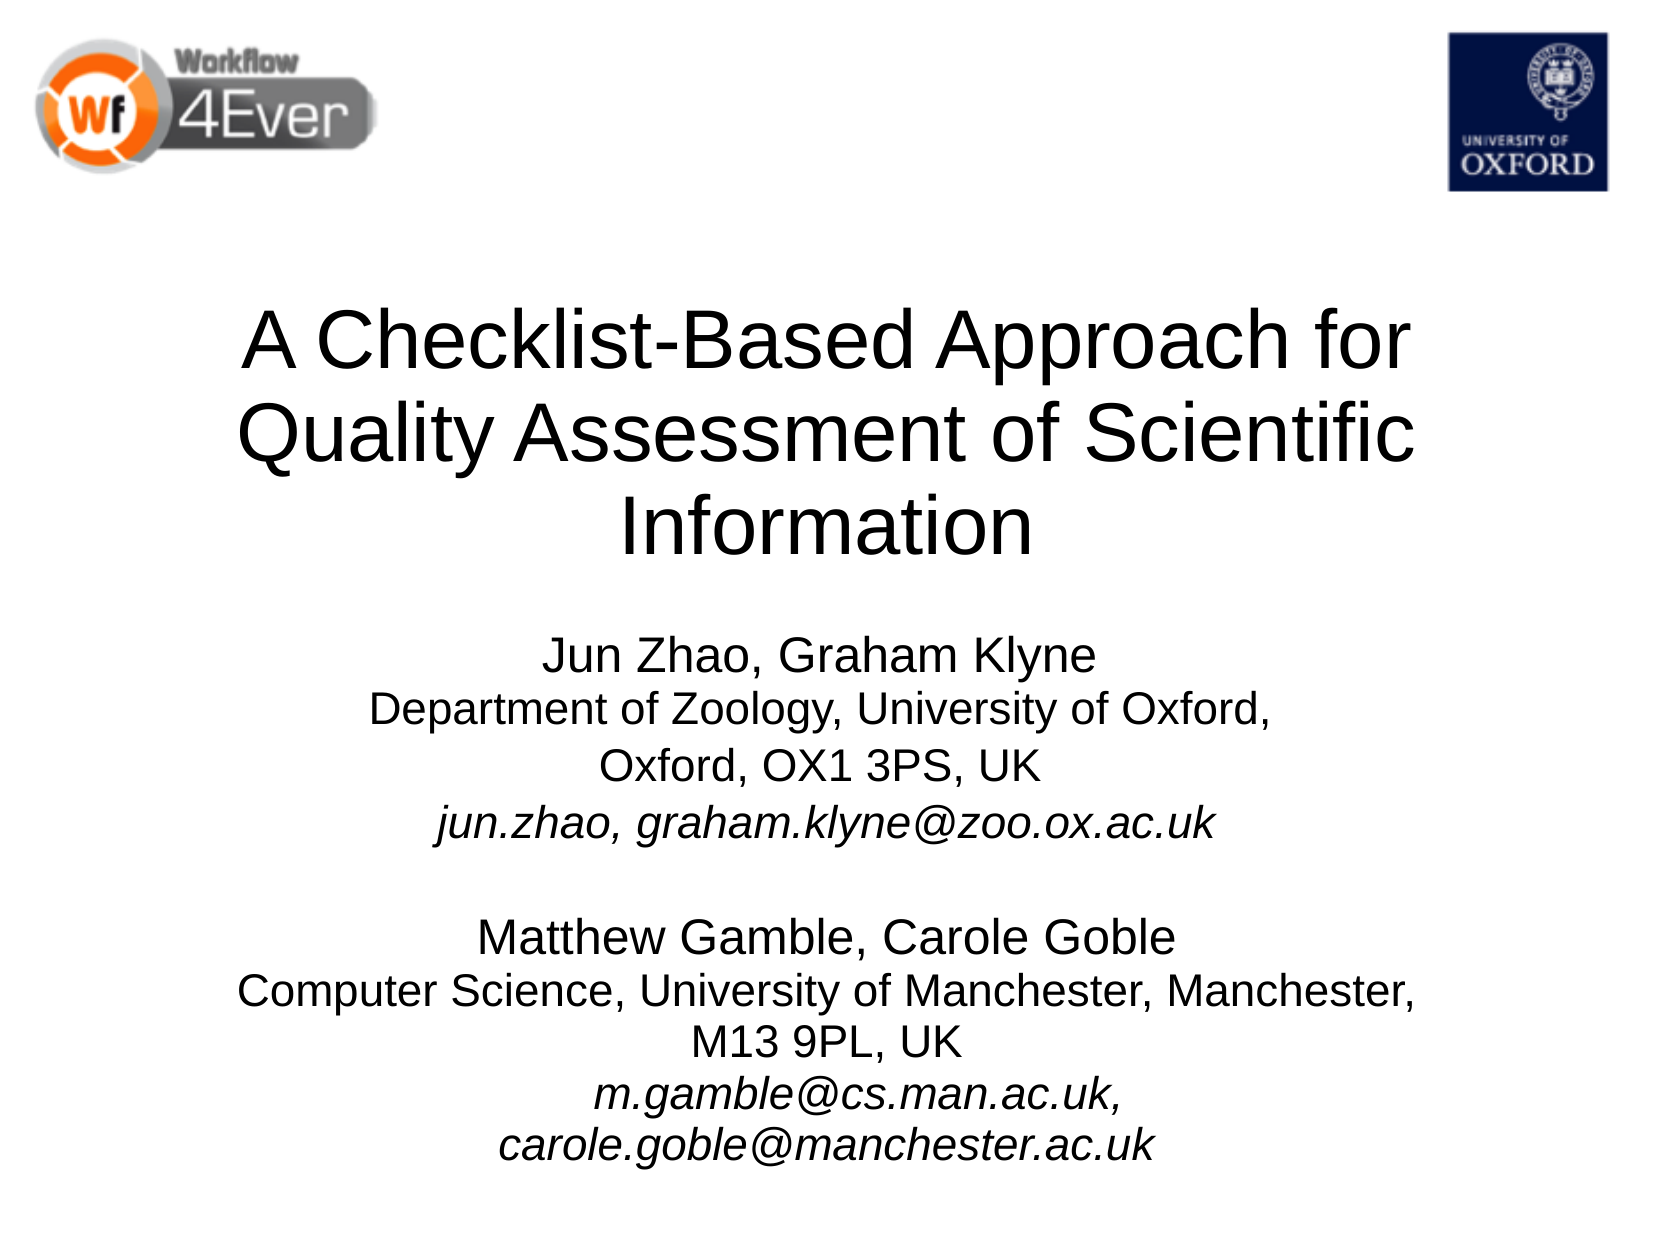

# A Checklist-Based Approach for Quality Assessment of Scientific Information
Jun Zhao, Graham Klyne
Department of Zoology, University of Oxford,
Oxford, OX1 3PS, UK
jun.zhao, graham.klyne@zoo.ox.ac.uk
Matthew Gamble, Carole Goble
Computer Science, University of Manchester, Manchester, M13 9PL, UK
 m.gamble@cs.man.ac.uk, carole.goble@manchester.ac.uk